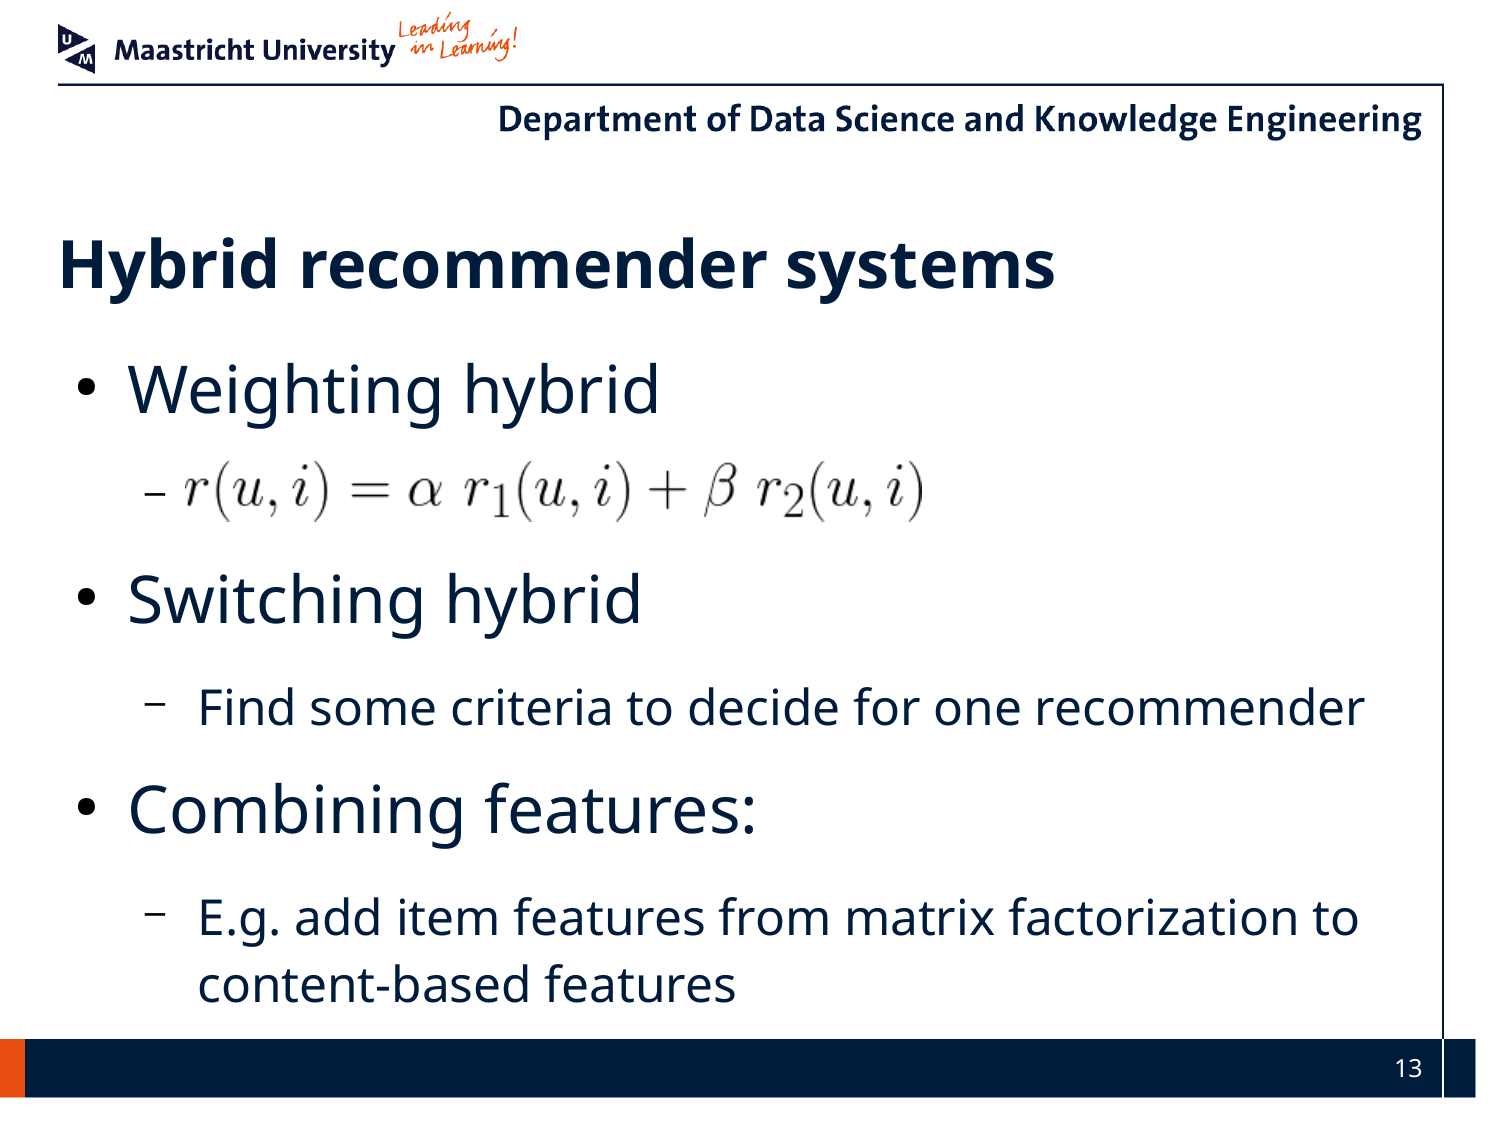

# Hybrid recommender systems
Weighting hybrid
Switching hybrid
Find some criteria to decide for one recommender
Combining features:
E.g. add item features from matrix factorization to content-based features